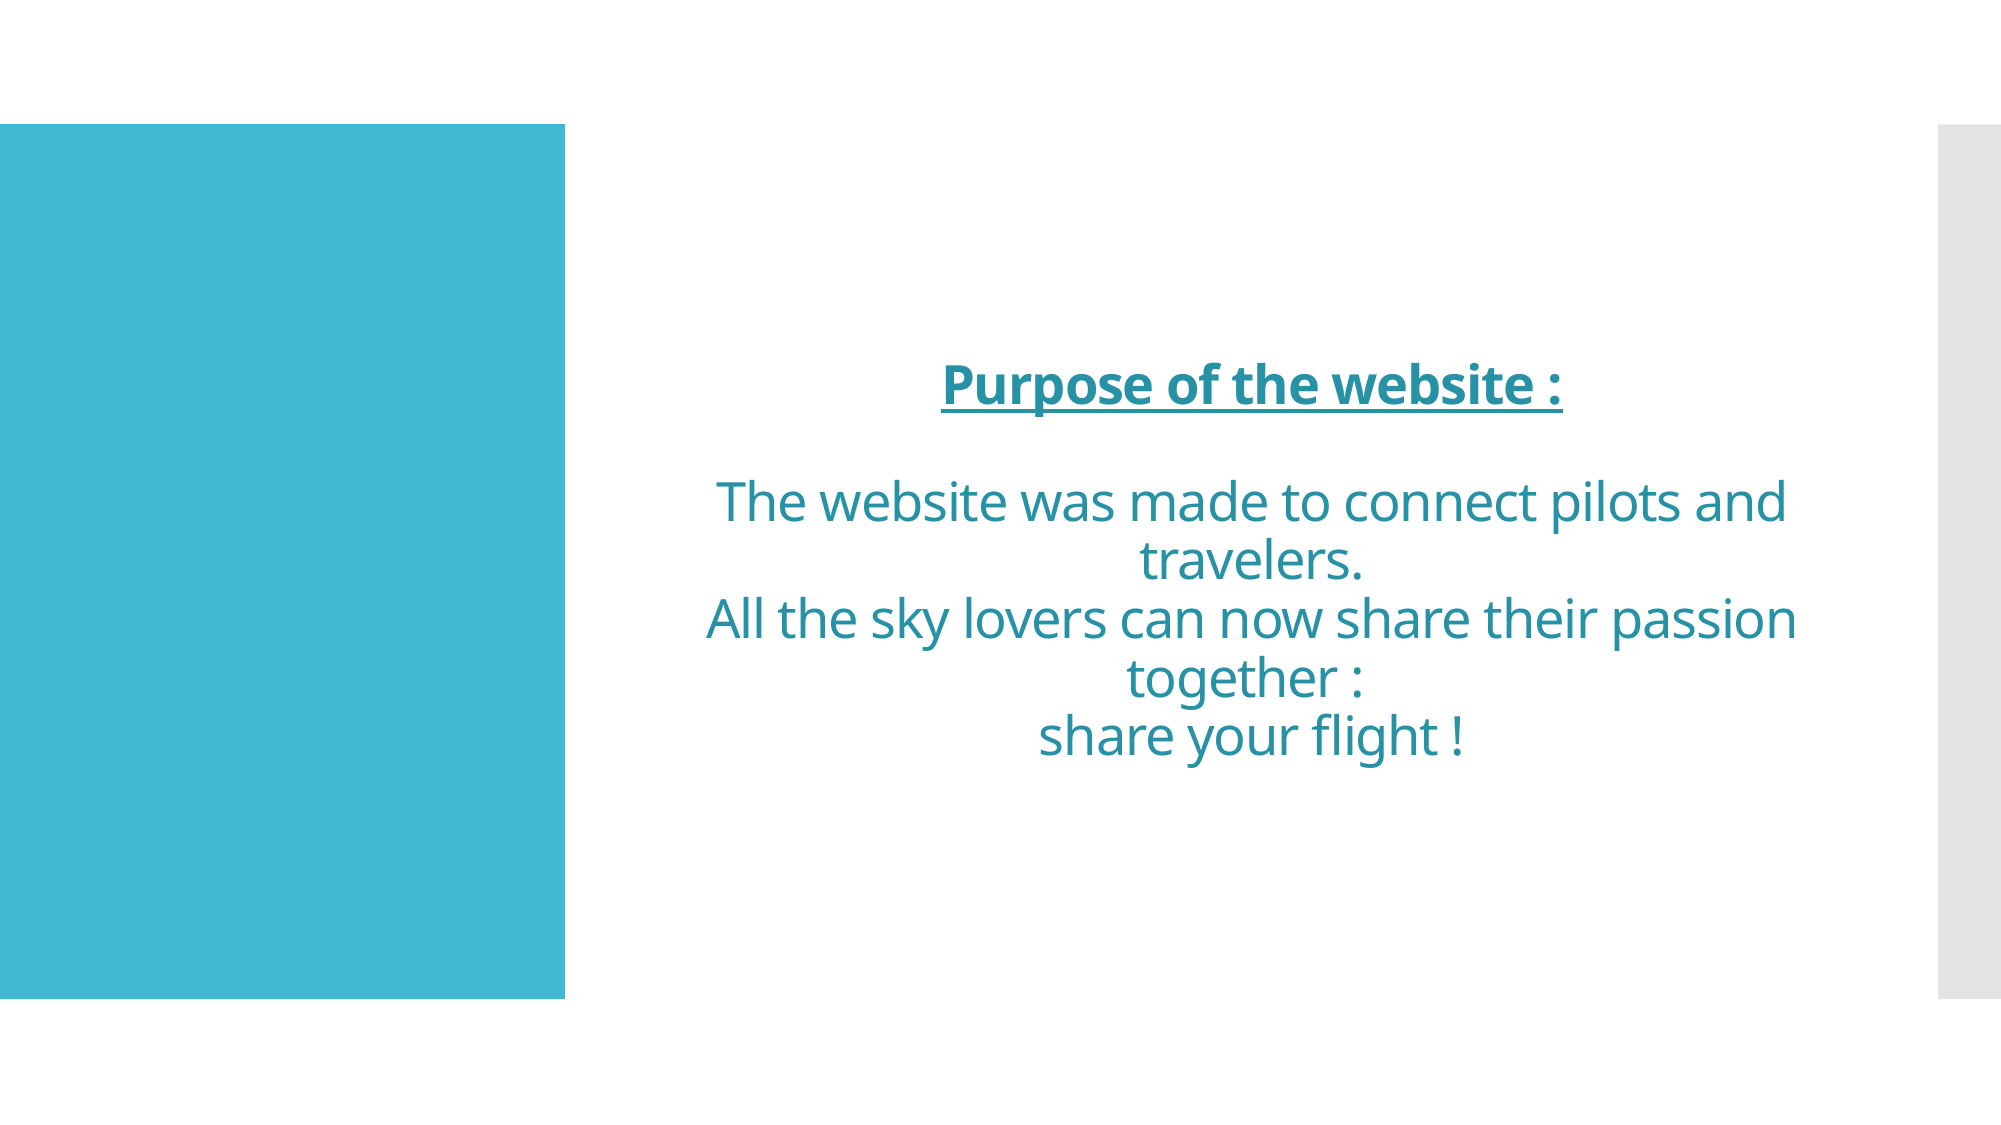

# Purpose of the website : The website was made to connect pilots and travelers. All the sky lovers can now share their passion together : share your flight !